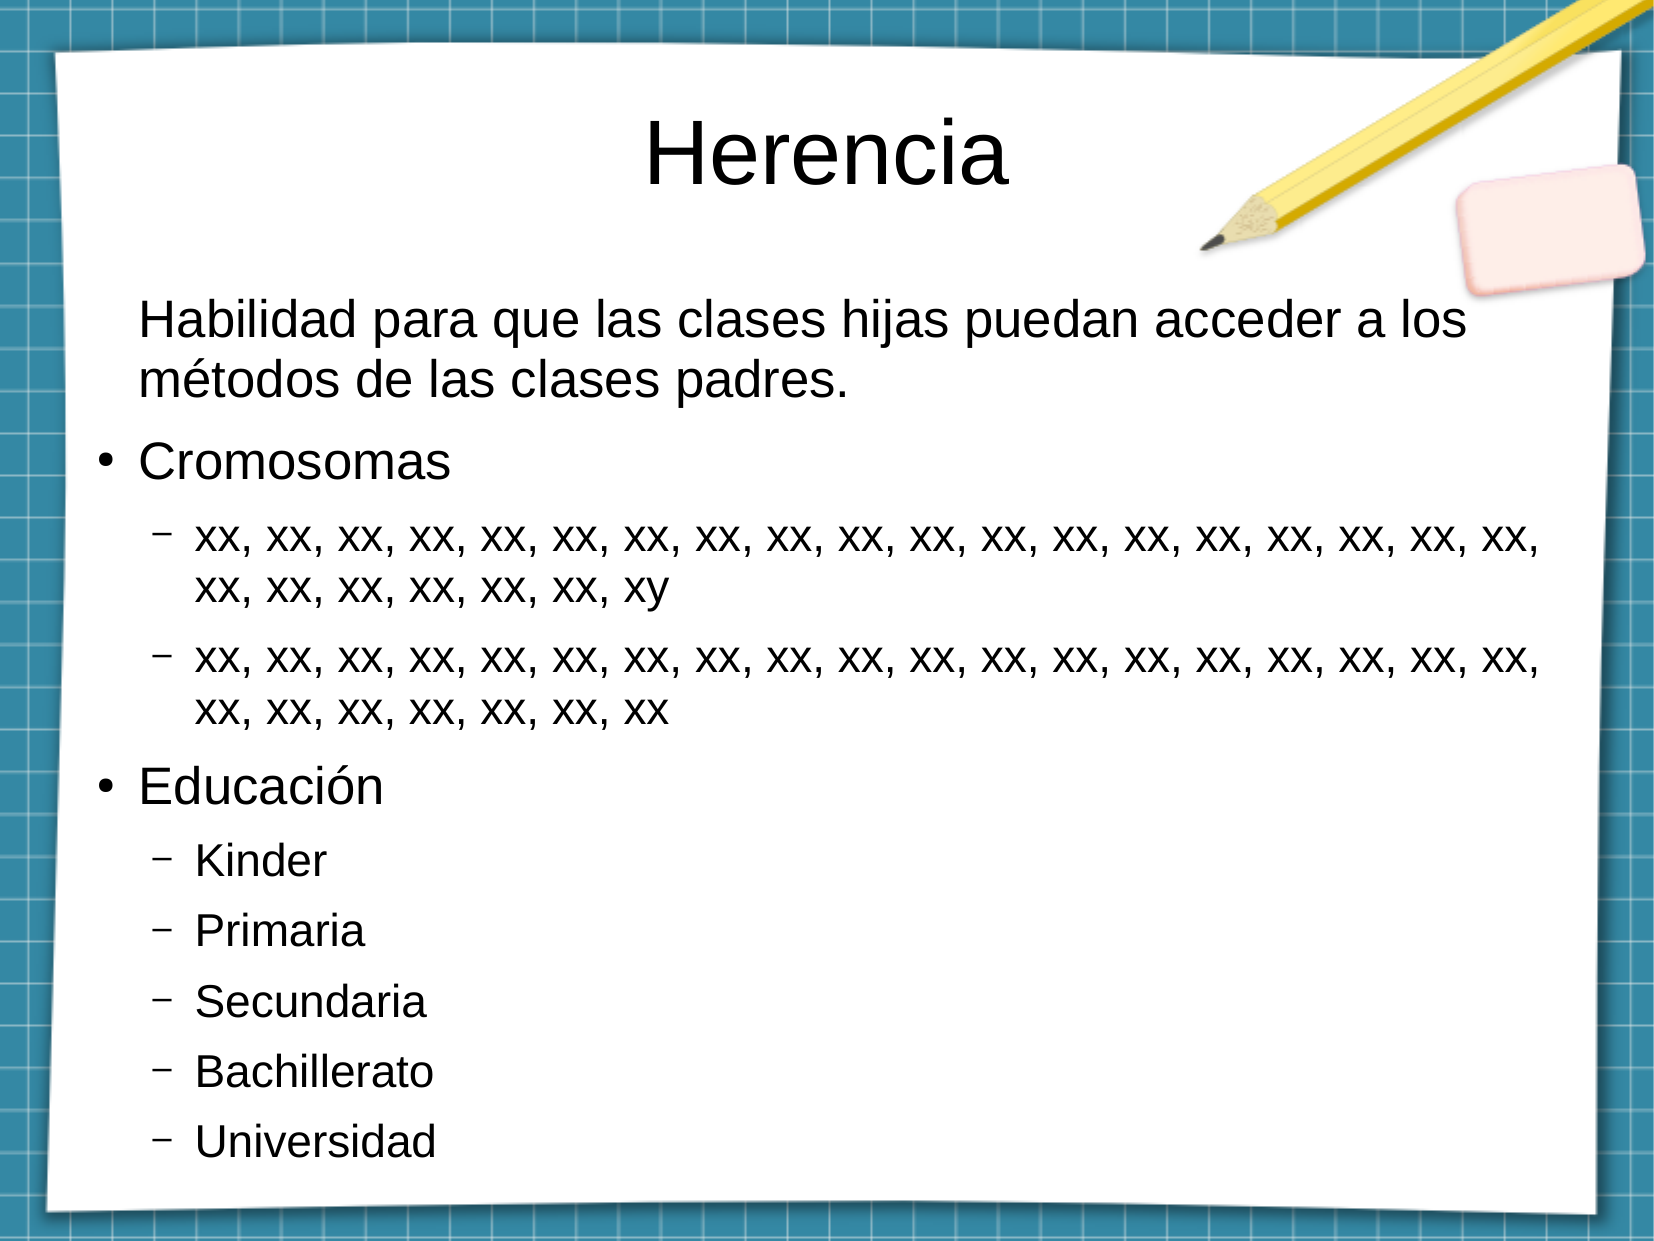

# Herencia
Habilidad para que las clases hijas puedan acceder a los métodos de las clases padres.
Cromosomas
xx, xx, xx, xx, xx, xx, xx, xx, xx, xx, xx, xx, xx, xx, xx, xx, xx, xx, xx, xx, xx, xx, xx, xx, xx, xy
xx, xx, xx, xx, xx, xx, xx, xx, xx, xx, xx, xx, xx, xx, xx, xx, xx, xx, xx, xx, xx, xx, xx, xx, xx, xx
Educación
Kinder
Primaria
Secundaria
Bachillerato
Universidad